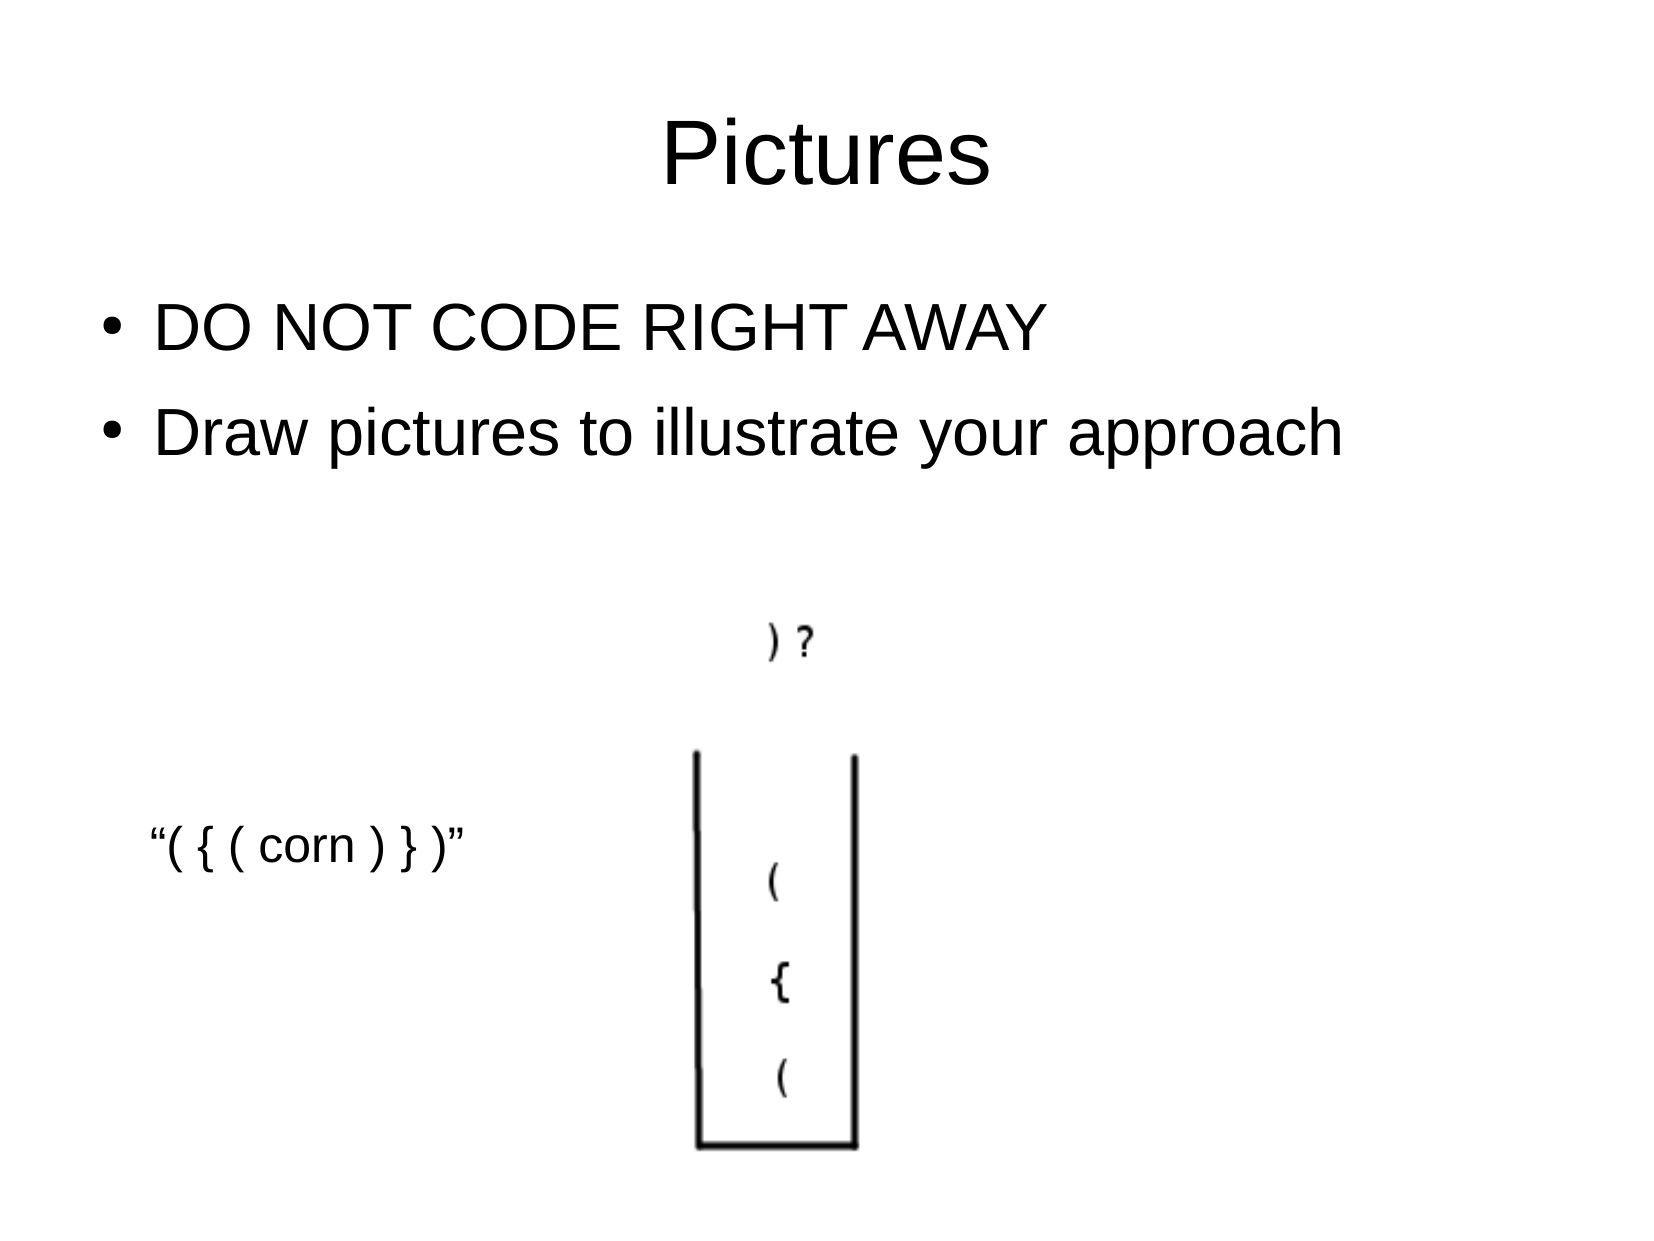

# Pictures
DO NOT CODE RIGHT AWAY
Draw pictures to illustrate your approach
“( { ( corn ) } )”